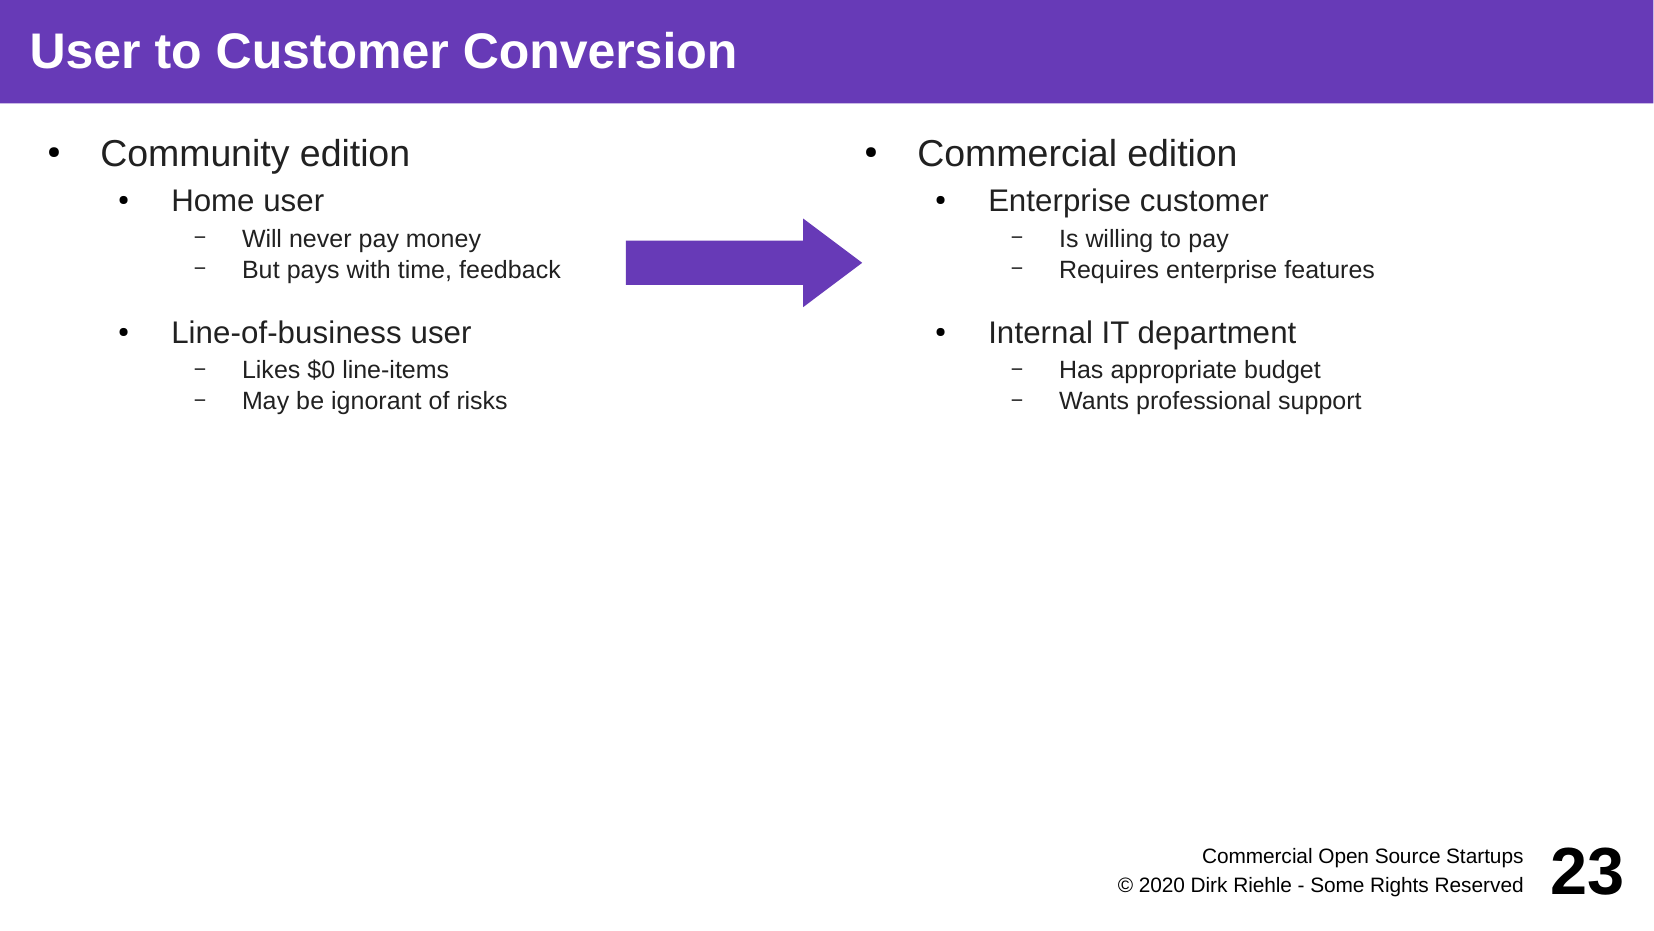

# User to Customer Conversion
Community edition
Home user
Will never pay money
But pays with time, feedback
Line-of-business user
Likes $0 line-items
May be ignorant of risks
Commercial edition
Enterprise customer
Is willing to pay
Requires enterprise features
Internal IT department
Has appropriate budget
Wants professional support
Commercial Open Source Startups
23
© 2020 Dirk Riehle - Some Rights Reserved